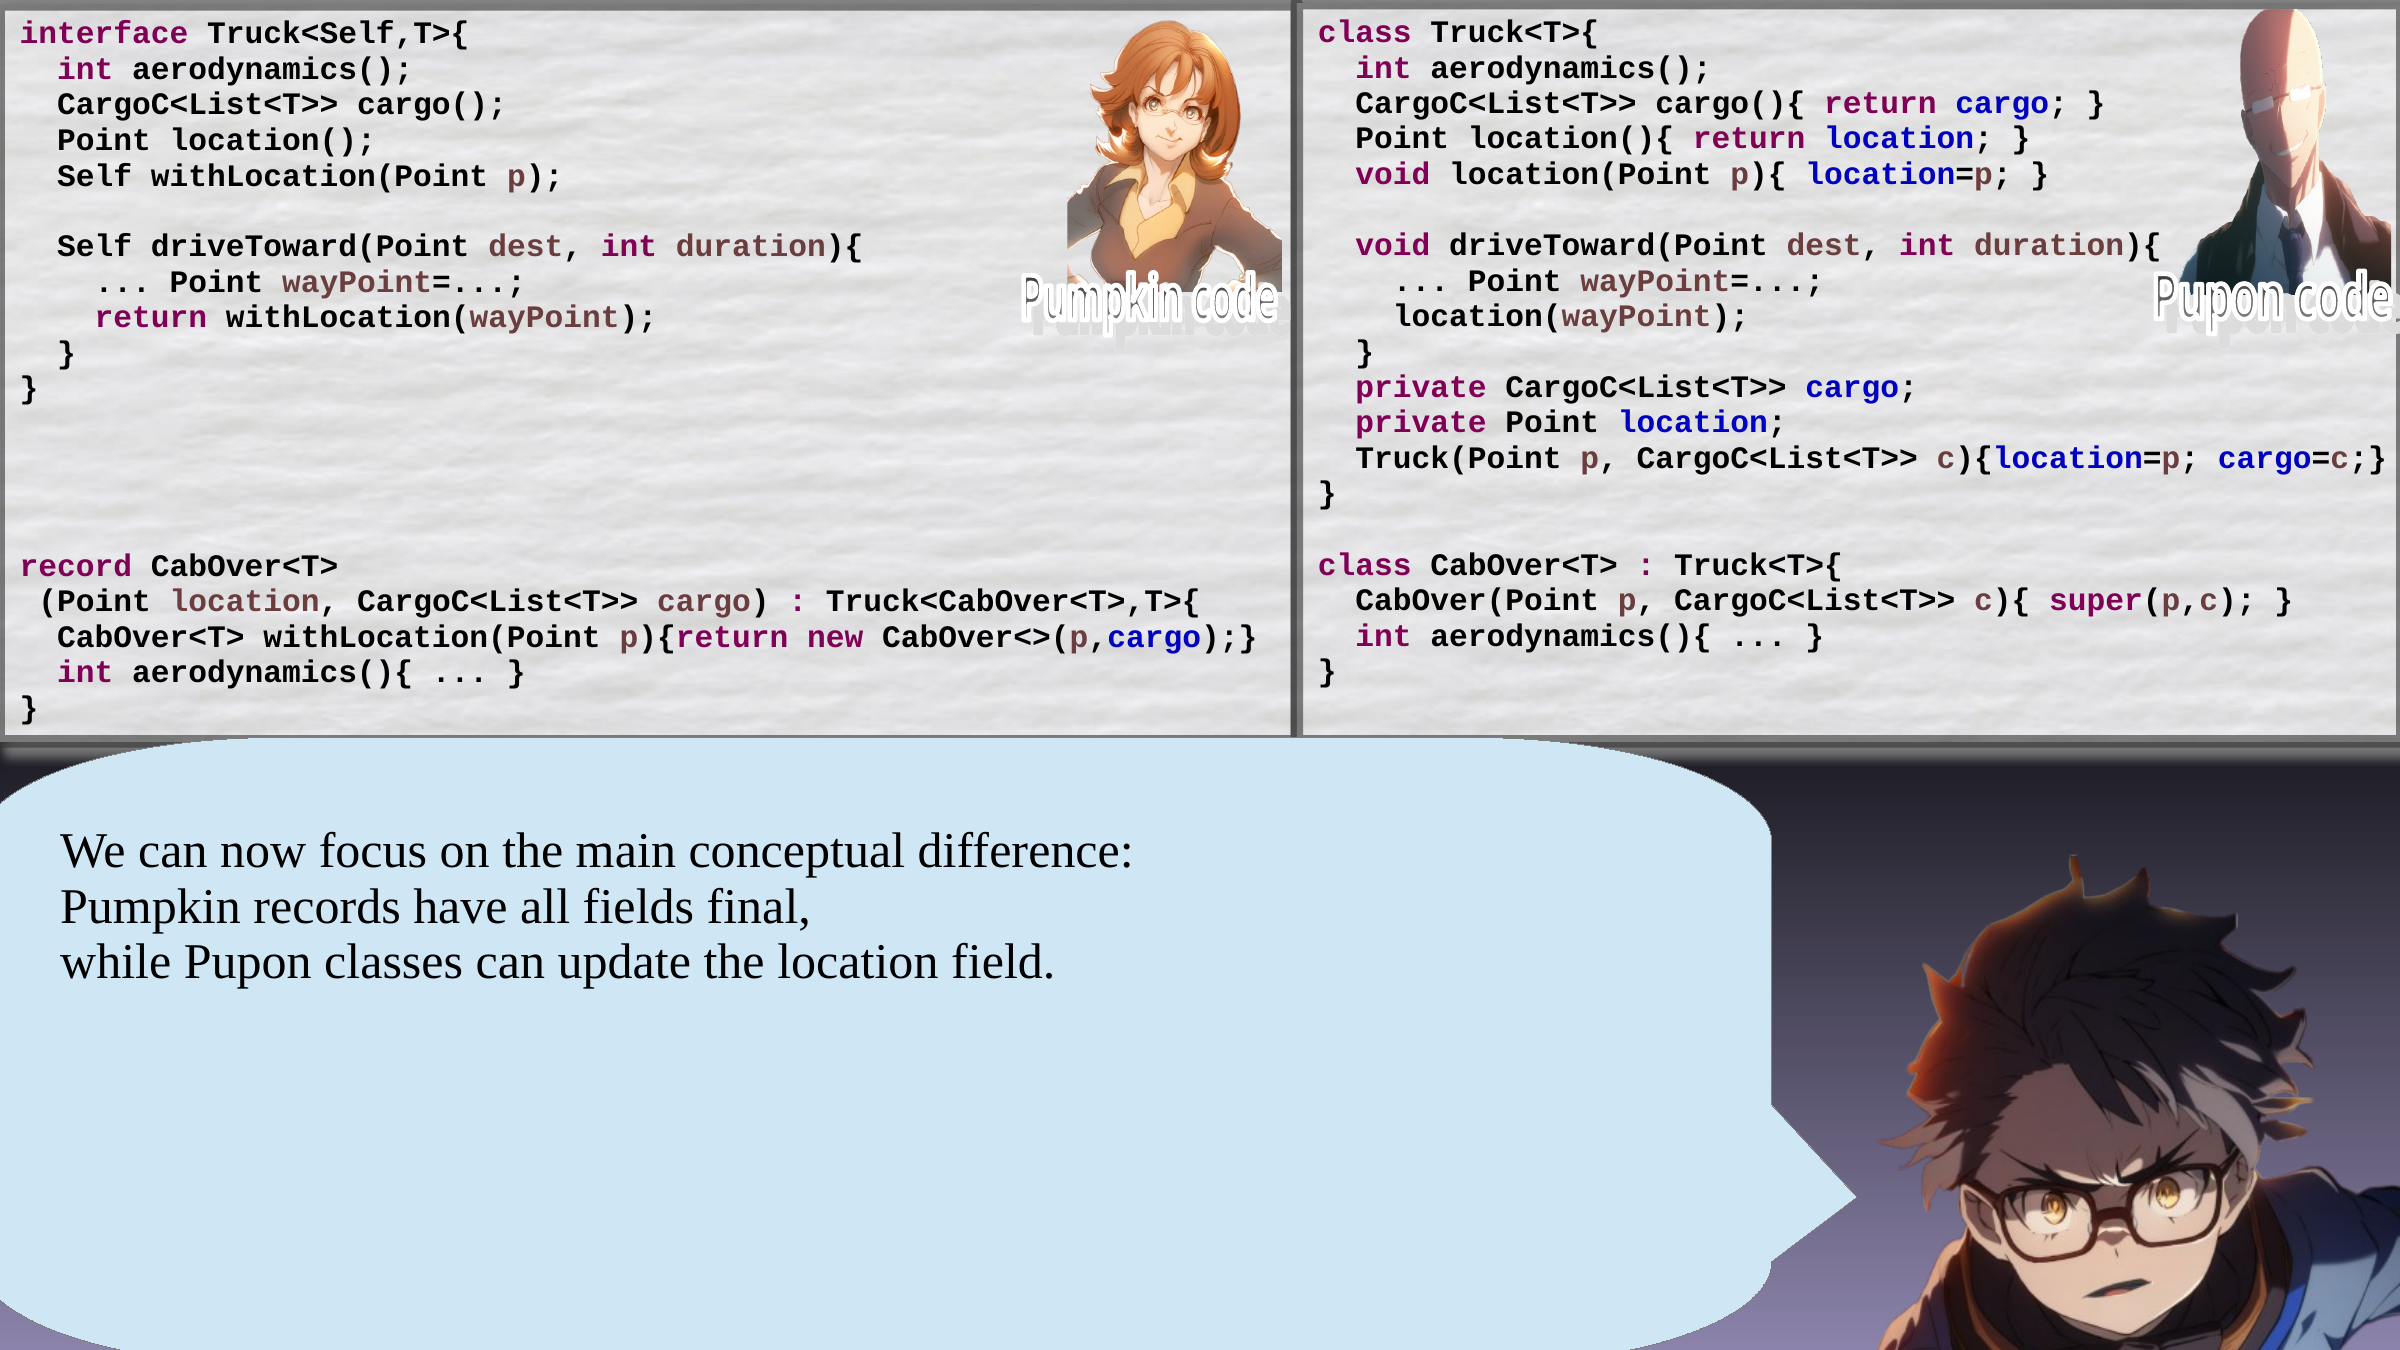

class Truck<T>{
 int aerodynamics();
 CargoC<List<T>> cargo(){ return cargo; }
 Point location(){ return location; }
 void location(Point p){ location=p; }
 void driveToward(Point dest, int duration){
 ... Point wayPoint=...;
 location(wayPoint);
 }
 private CargoC<List<T>> cargo;
 private Point location;
 Truck(Point p, CargoC<List<T>> c){location=p; cargo=c;}
}
class CabOver<T> : Truck<T>{
 CabOver(Point p, CargoC<List<T>> c){ super(p,c); }
 int aerodynamics(){ ... }
}
interface Truck<Self,T>{
 int aerodynamics();
 CargoC<List<T>> cargo();
 Point location();
 Self withLocation(Point p);
 Self driveToward(Point dest, int duration){
 ... Point wayPoint=...;
 return withLocation(wayPoint);
 }
}
record CabOver<T>
 (Point location, CargoC<List<T>> cargo) : Truck<CabOver<T>,T>{
 CabOver<T> withLocation(Point p){return new CabOver<>(p,cargo);}
 int aerodynamics(){ ... }
}
 Pupon code
Pumpkin code
We can now focus on the main conceptual difference:
Pumpkin records have all fields final,
while Pupon classes can update the location field.